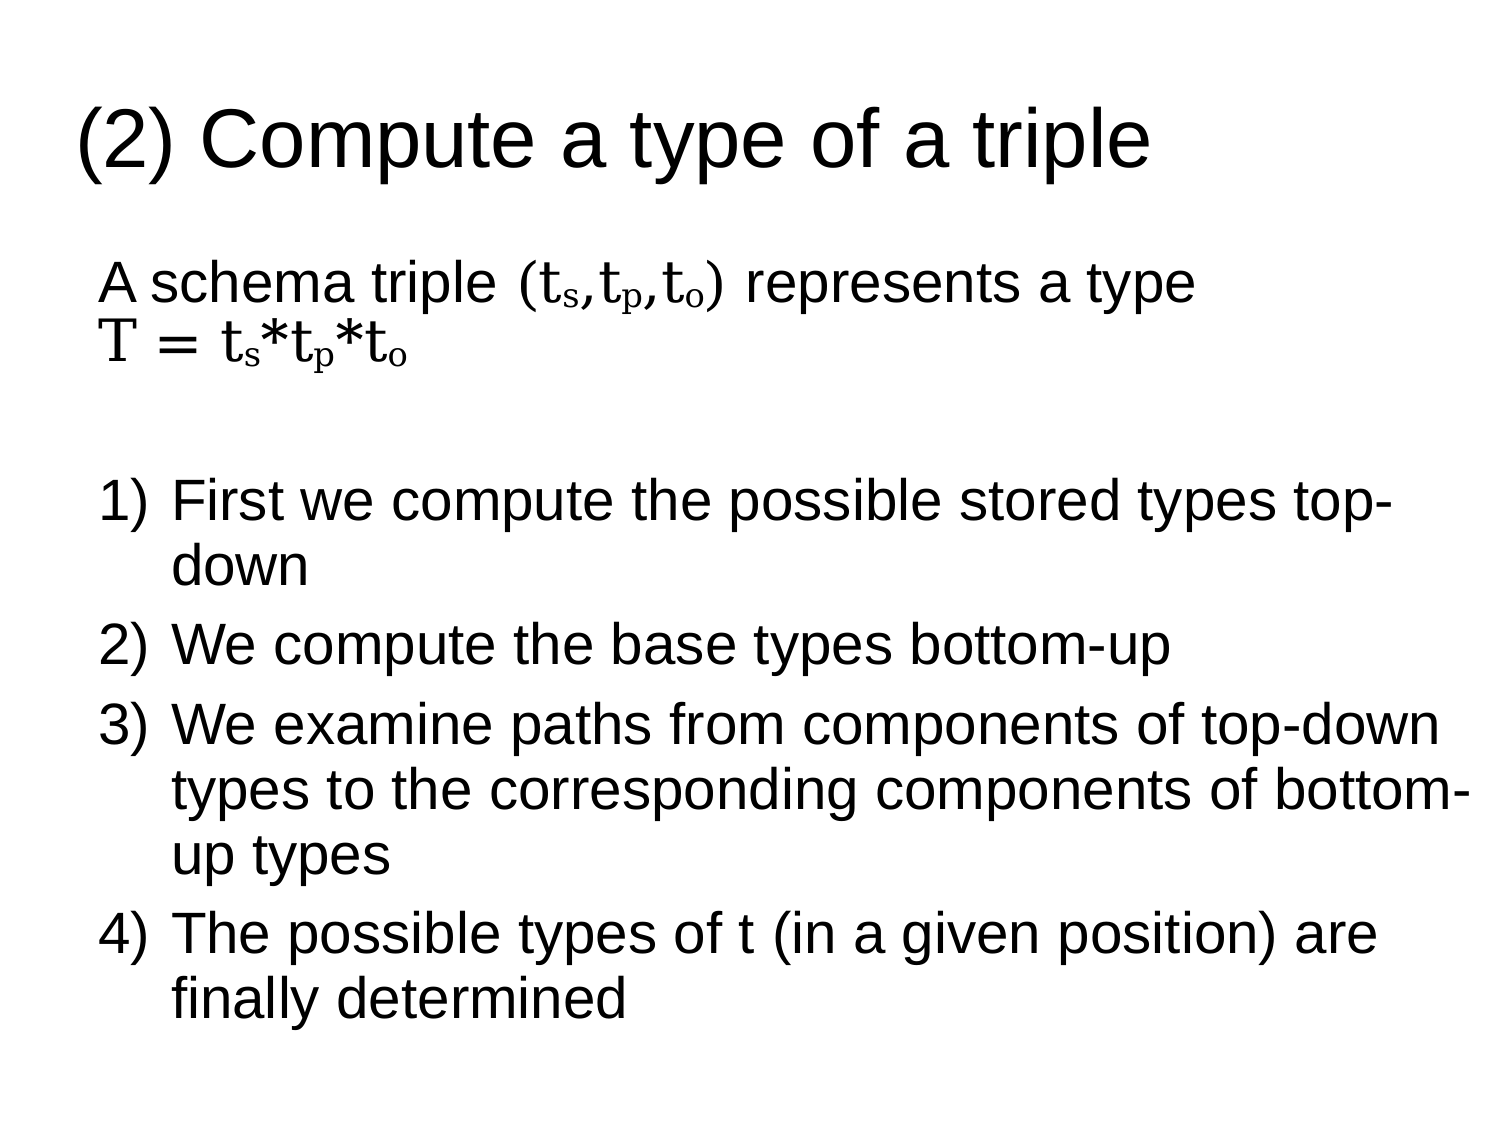

# (2) Compute a type of a triple
A schema triple (ts,tp,to) represents a type T = ts*tp*to
 First we compute the possible stored types top- down
 We compute the base types bottom-up
 We examine paths from components of top-down types to the corresponding components of bottom- up types
 The possible types of t (in a given position) are finally determined